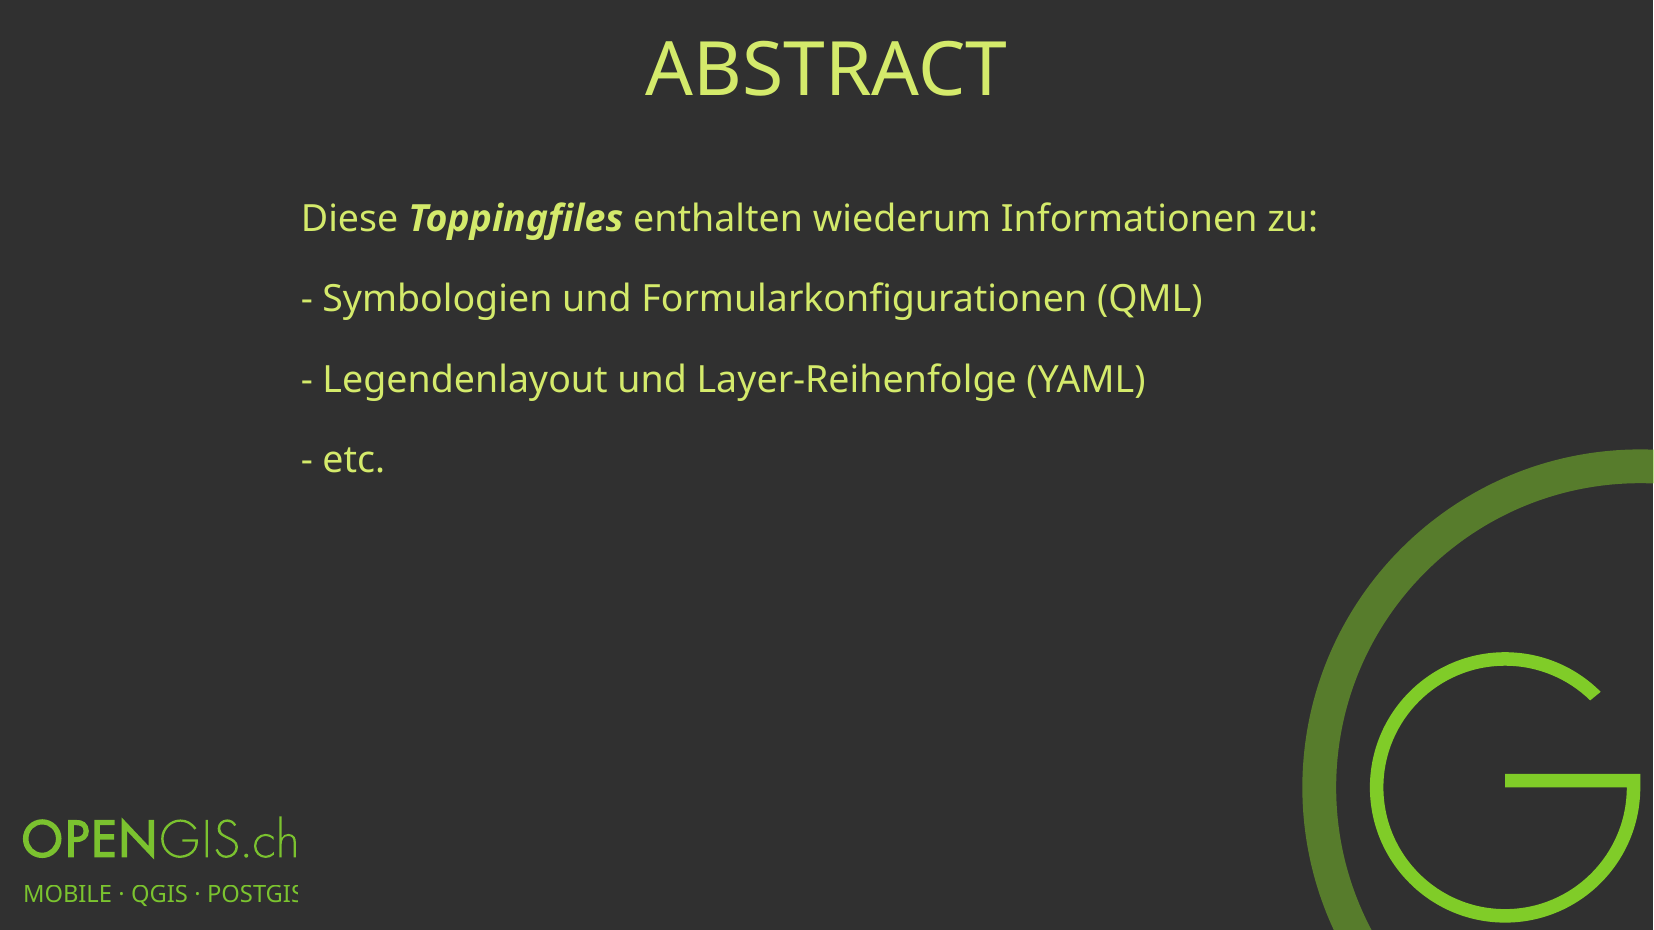

# ABSTRACT
Diese Toppingfiles enthalten wiederum Informationen zu:
- Symbologien und Formularkonfigurationen (QML)
- Legendenlayout und Layer-Reihenfolge (YAML)
- etc.